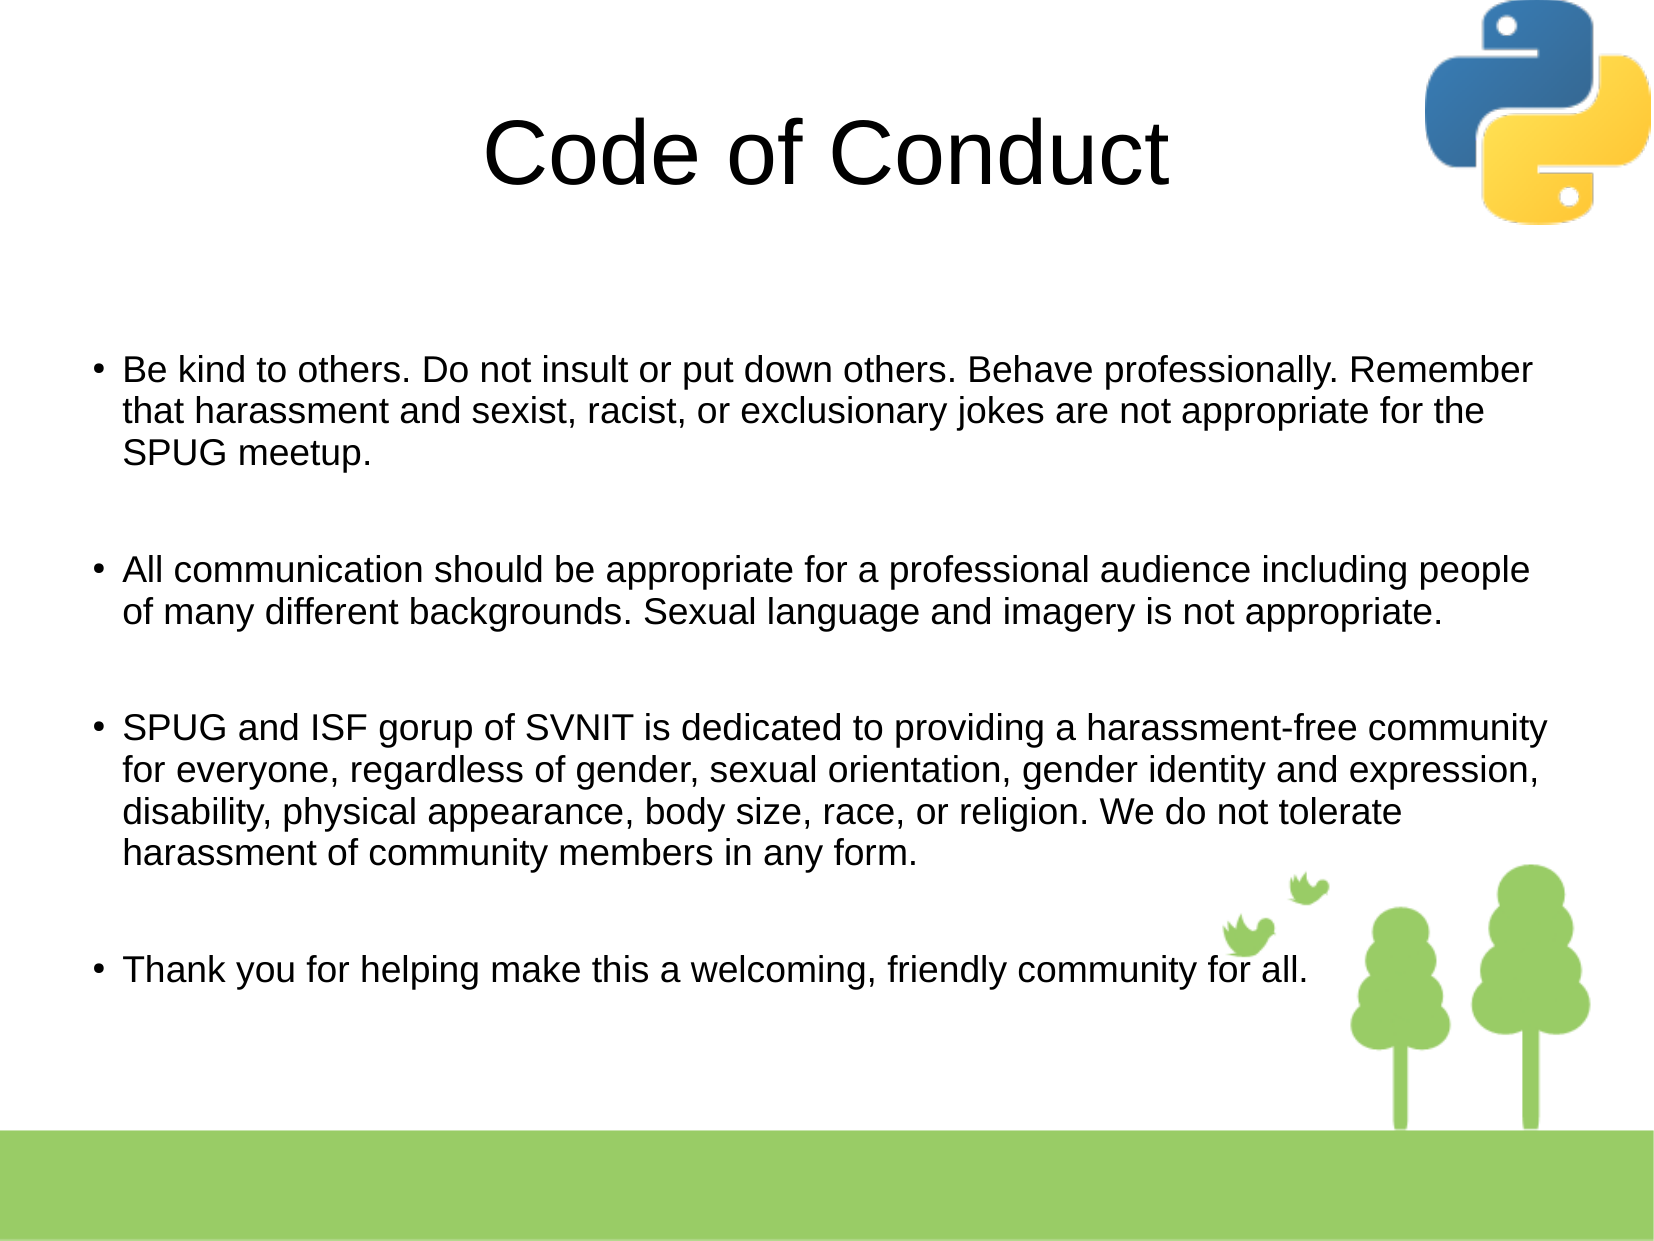

# Code of Conduct
Be kind to others. Do not insult or put down others. Behave professionally. Remember that harassment and sexist, racist, or exclusionary jokes are not appropriate for the SPUG meetup.
All communication should be appropriate for a professional audience including people of many different backgrounds. Sexual language and imagery is not appropriate.
SPUG and ISF gorup of SVNIT is dedicated to providing a harassment-free community for everyone, regardless of gender, sexual orientation, gender identity and expression, disability, physical appearance, body size, race, or religion. We do not tolerate harassment of community members in any form.
Thank you for helping make this a welcoming, friendly community for all.